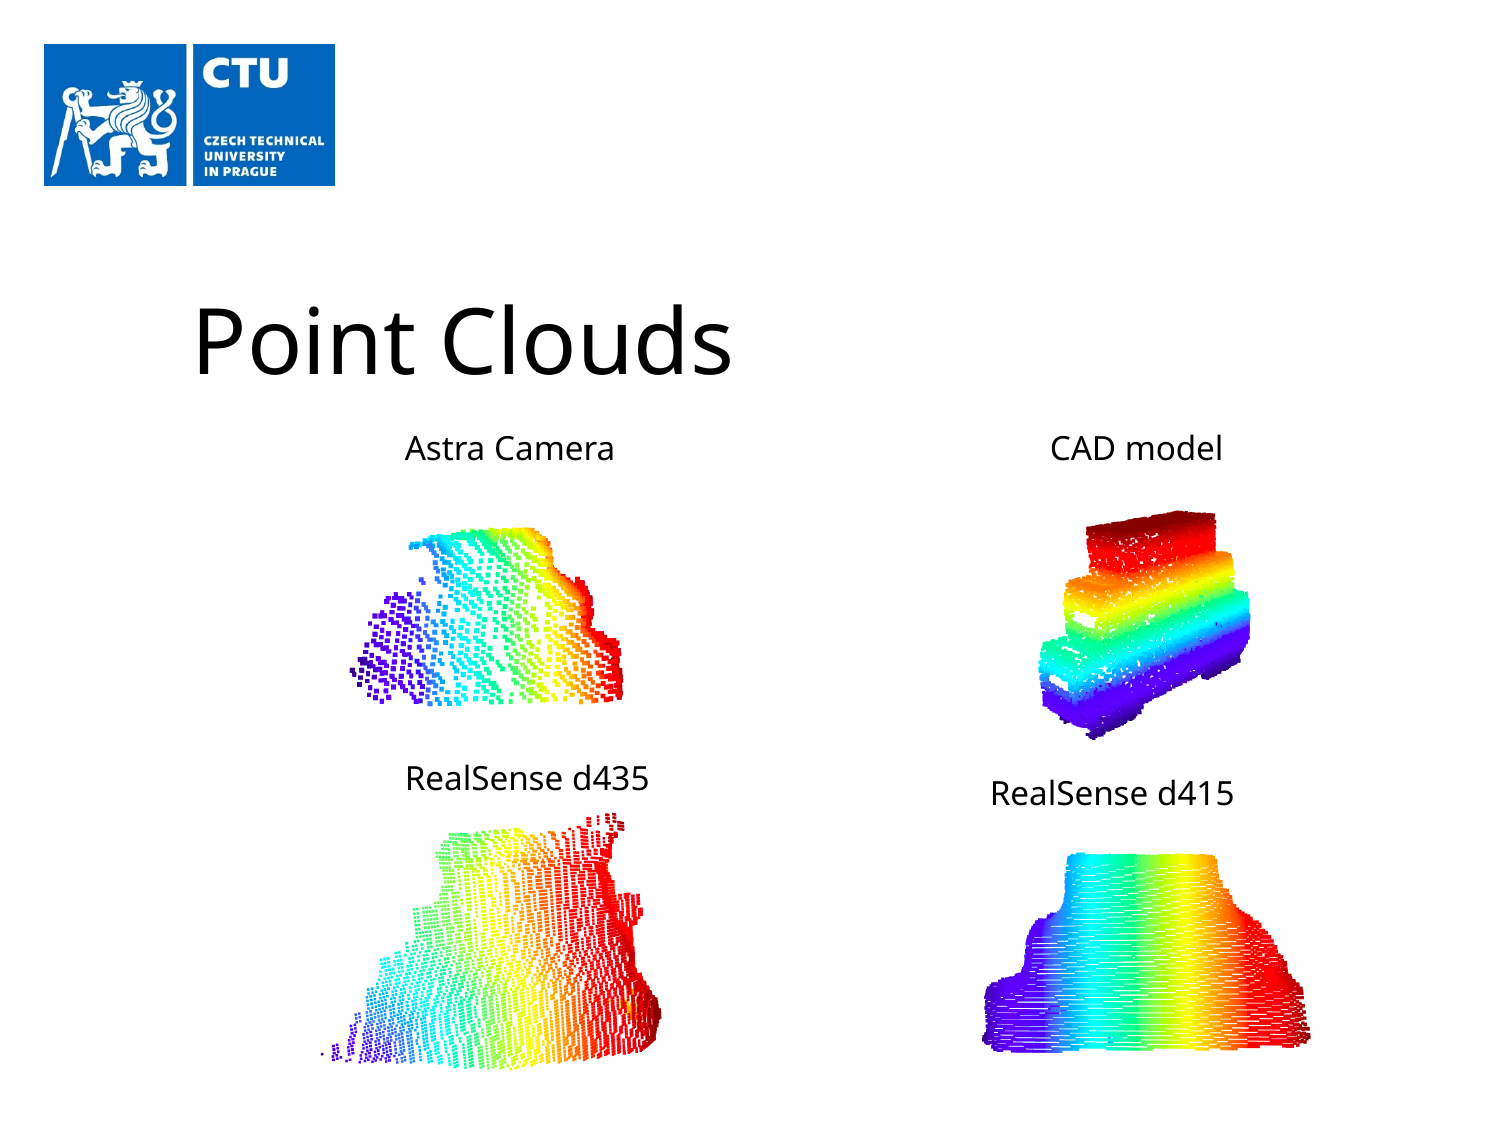

# Point Clouds
Astra Camera
CAD model
RealSense d435
RealSense d415